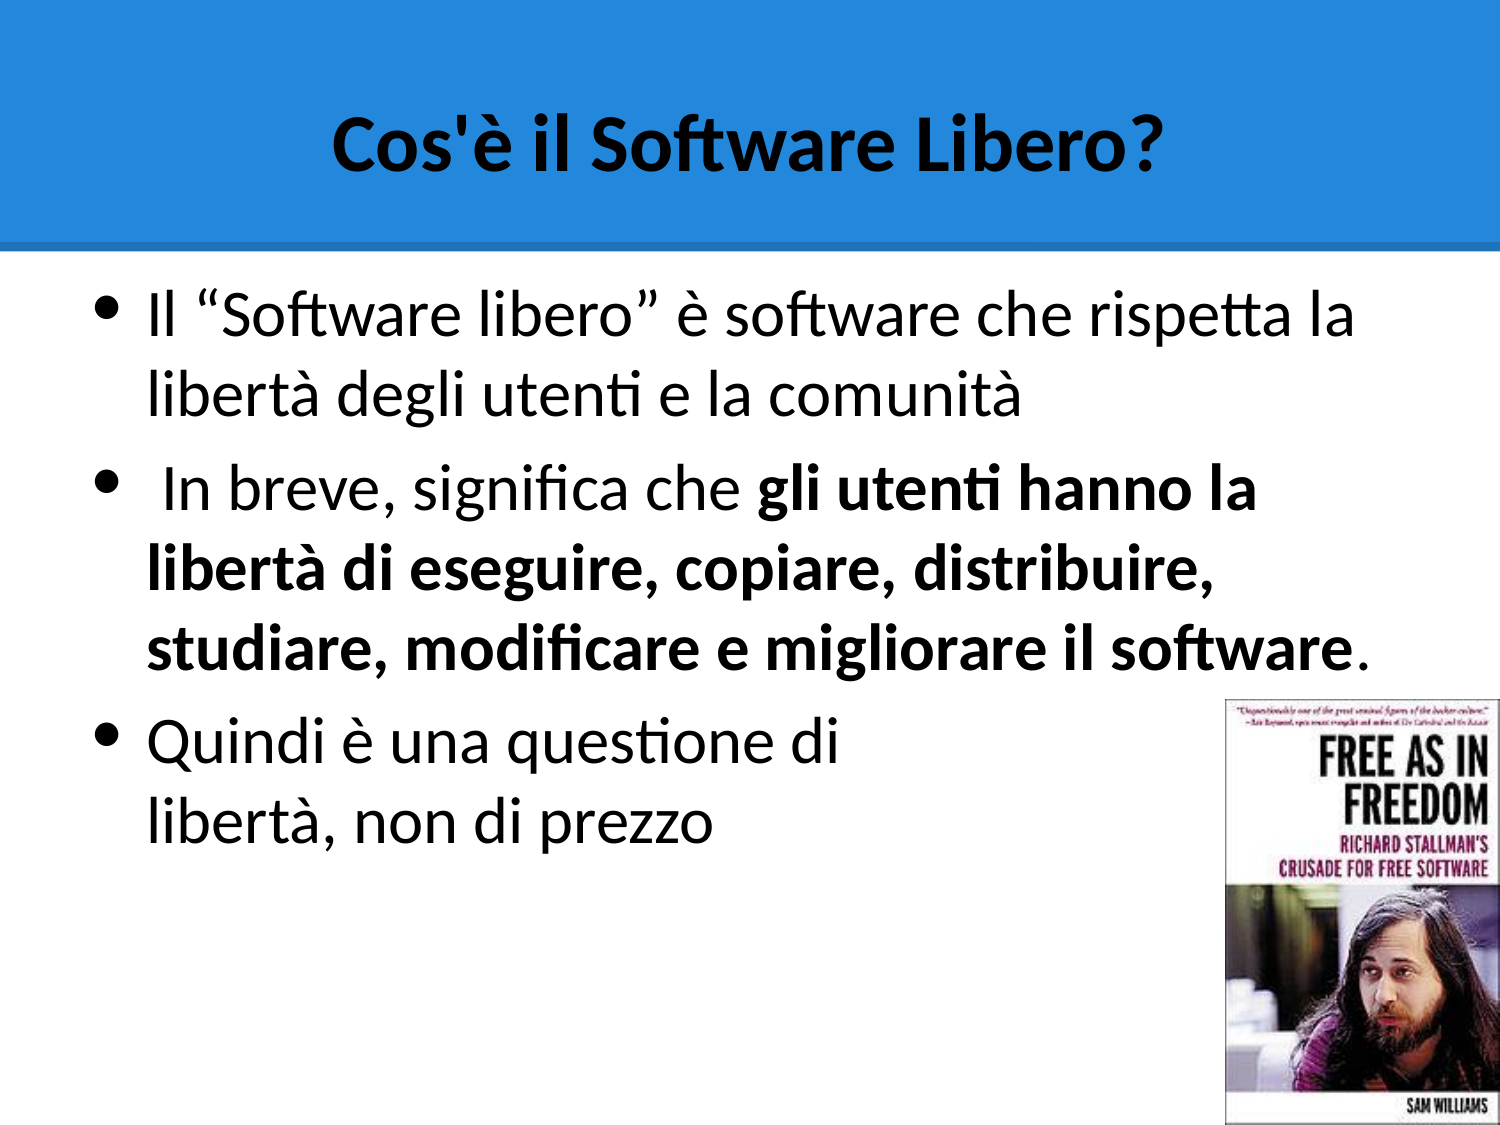

# Cos'è il Software Libero?
Il “Software libero” è software che rispetta la libertà degli utenti e la comunità
 In breve, significa che gli utenti hanno la libertà di eseguire, copiare, distribuire, studiare, modificare e migliorare il software.
Quindi è una questione di
libertà, non di prezzo